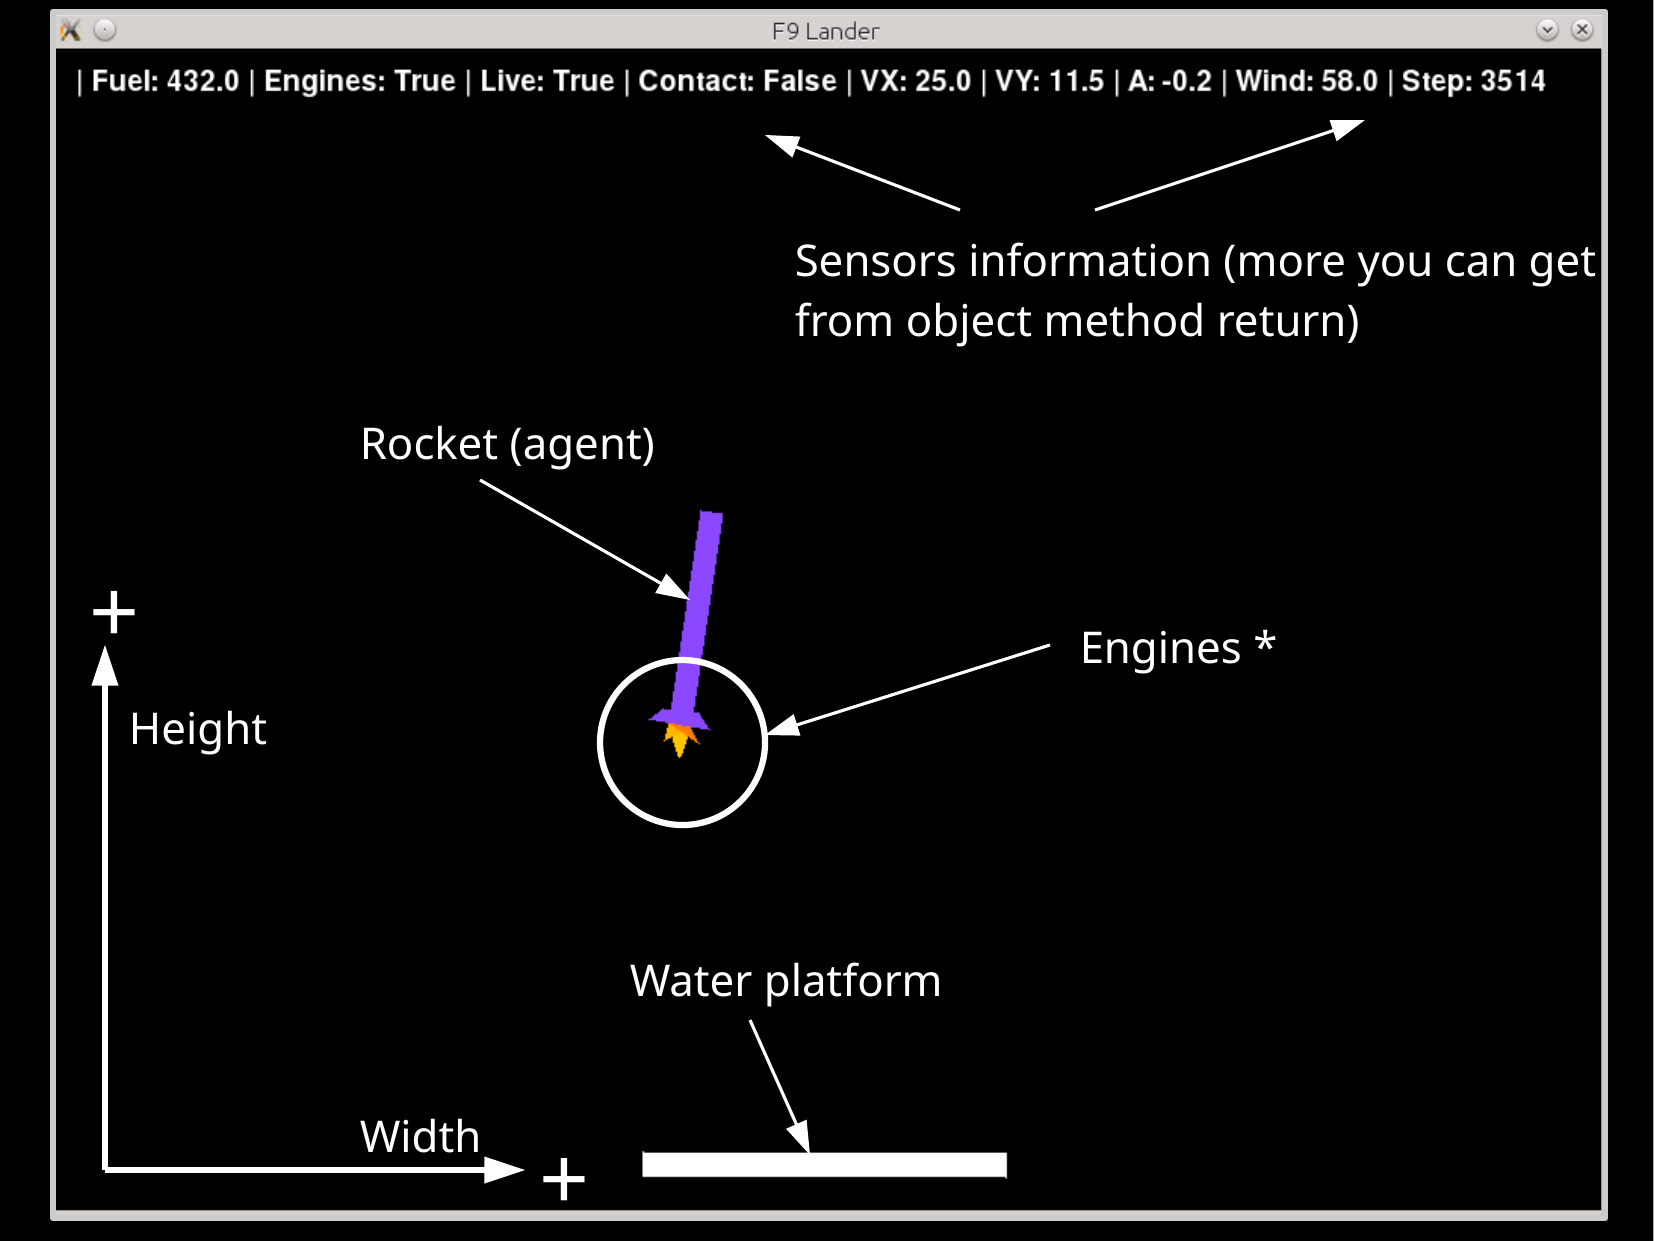

Sensors information (more you can get from object method return)
Rocket (agent)
+
Engines *
Height
Water platform
Width
+